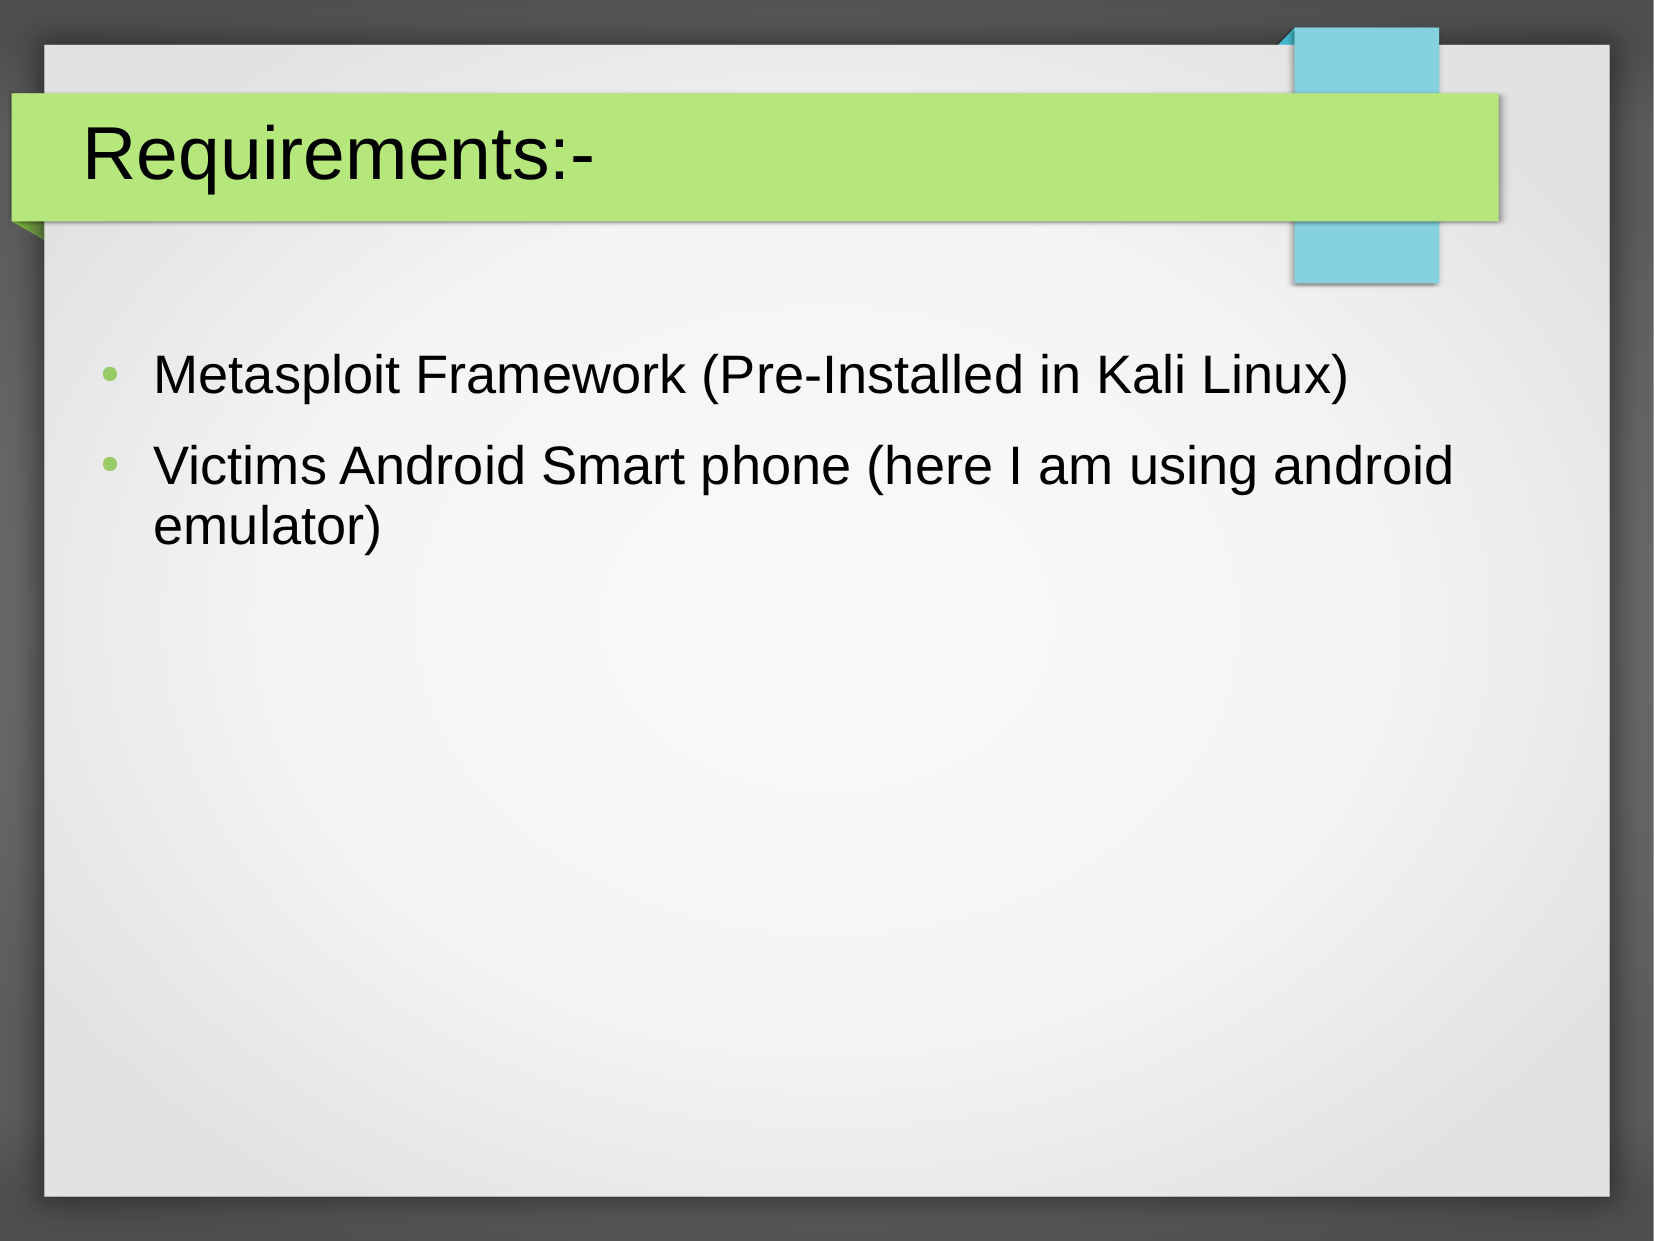

# Requirements:-
Metasploit Framework (Pre-Installed in Kali Linux)
Victims Android Smart phone (here I am using android emulator)